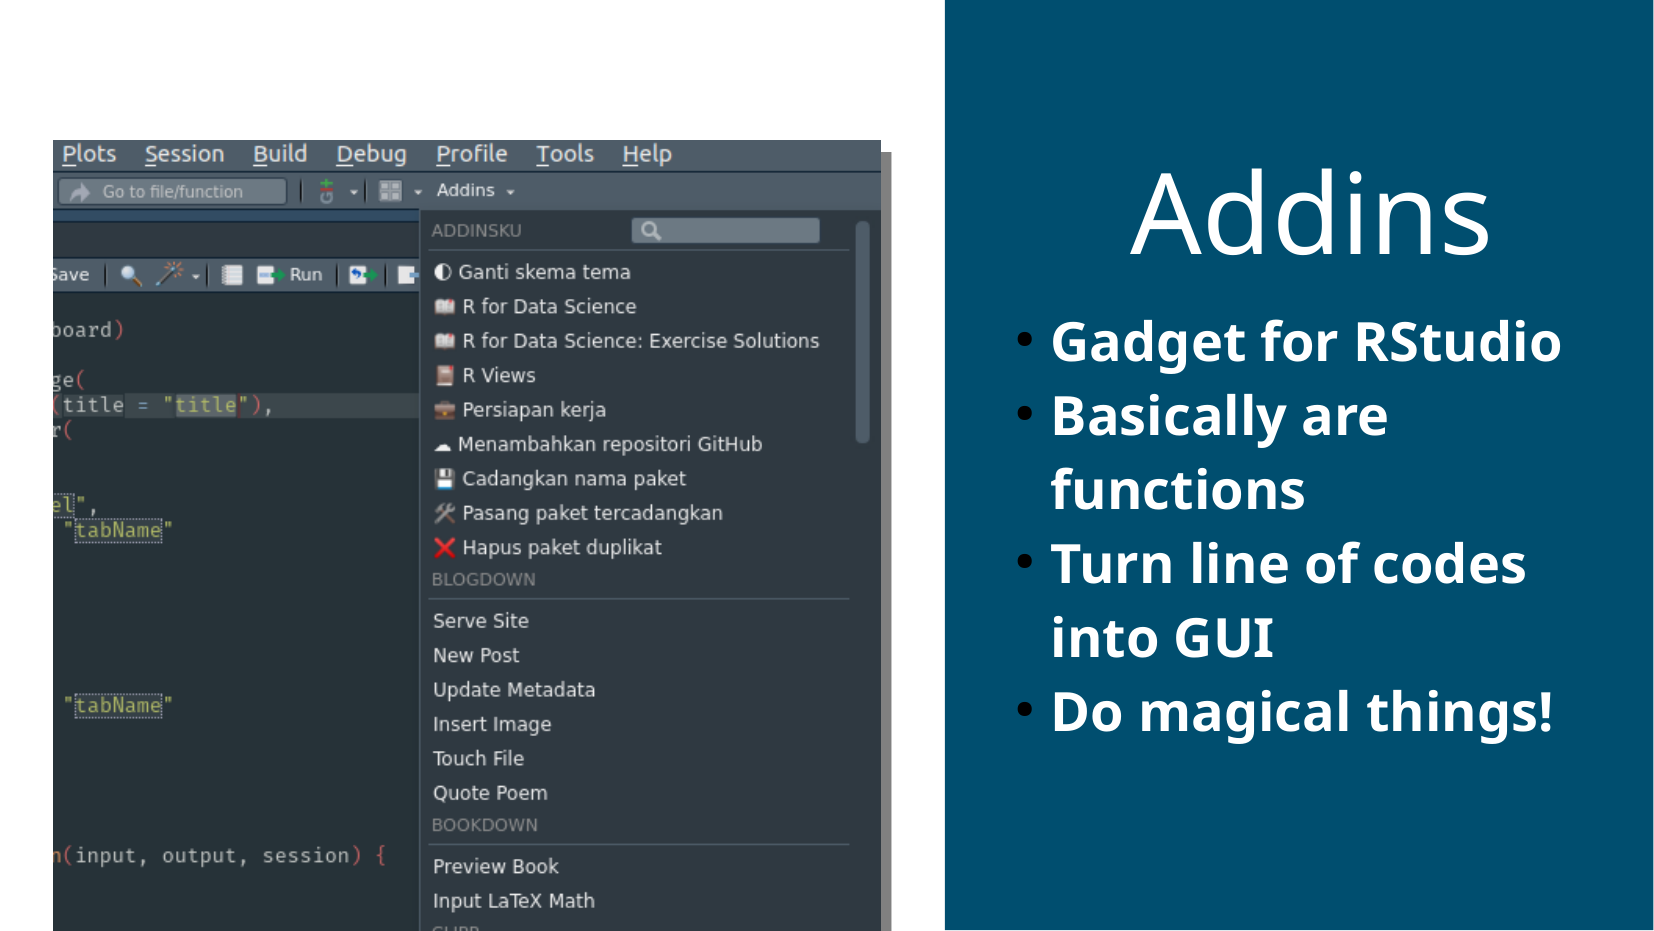

Addins
Gadget for RStudio
Basically are functions
Turn line of codes into GUI
Do magical things!